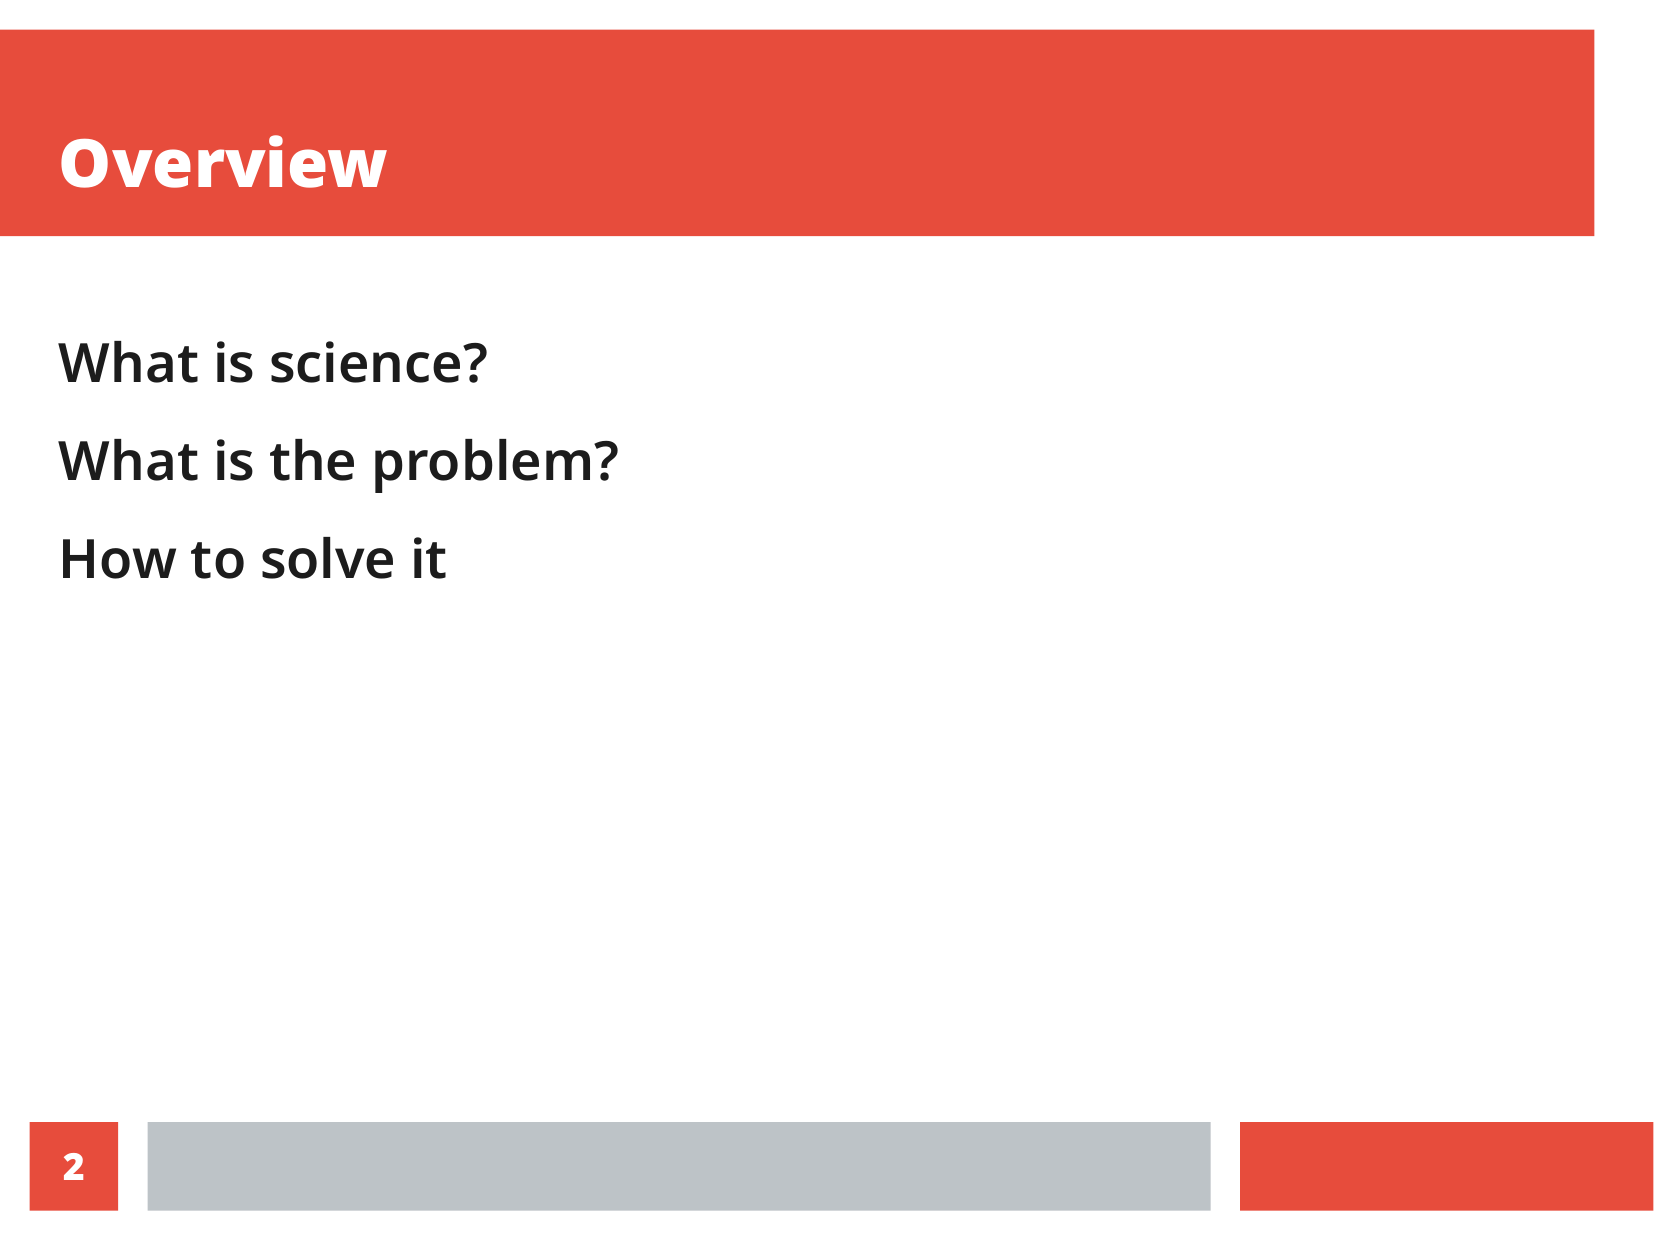

# Overview
What is science?
What is the problem?
How to solve it
2